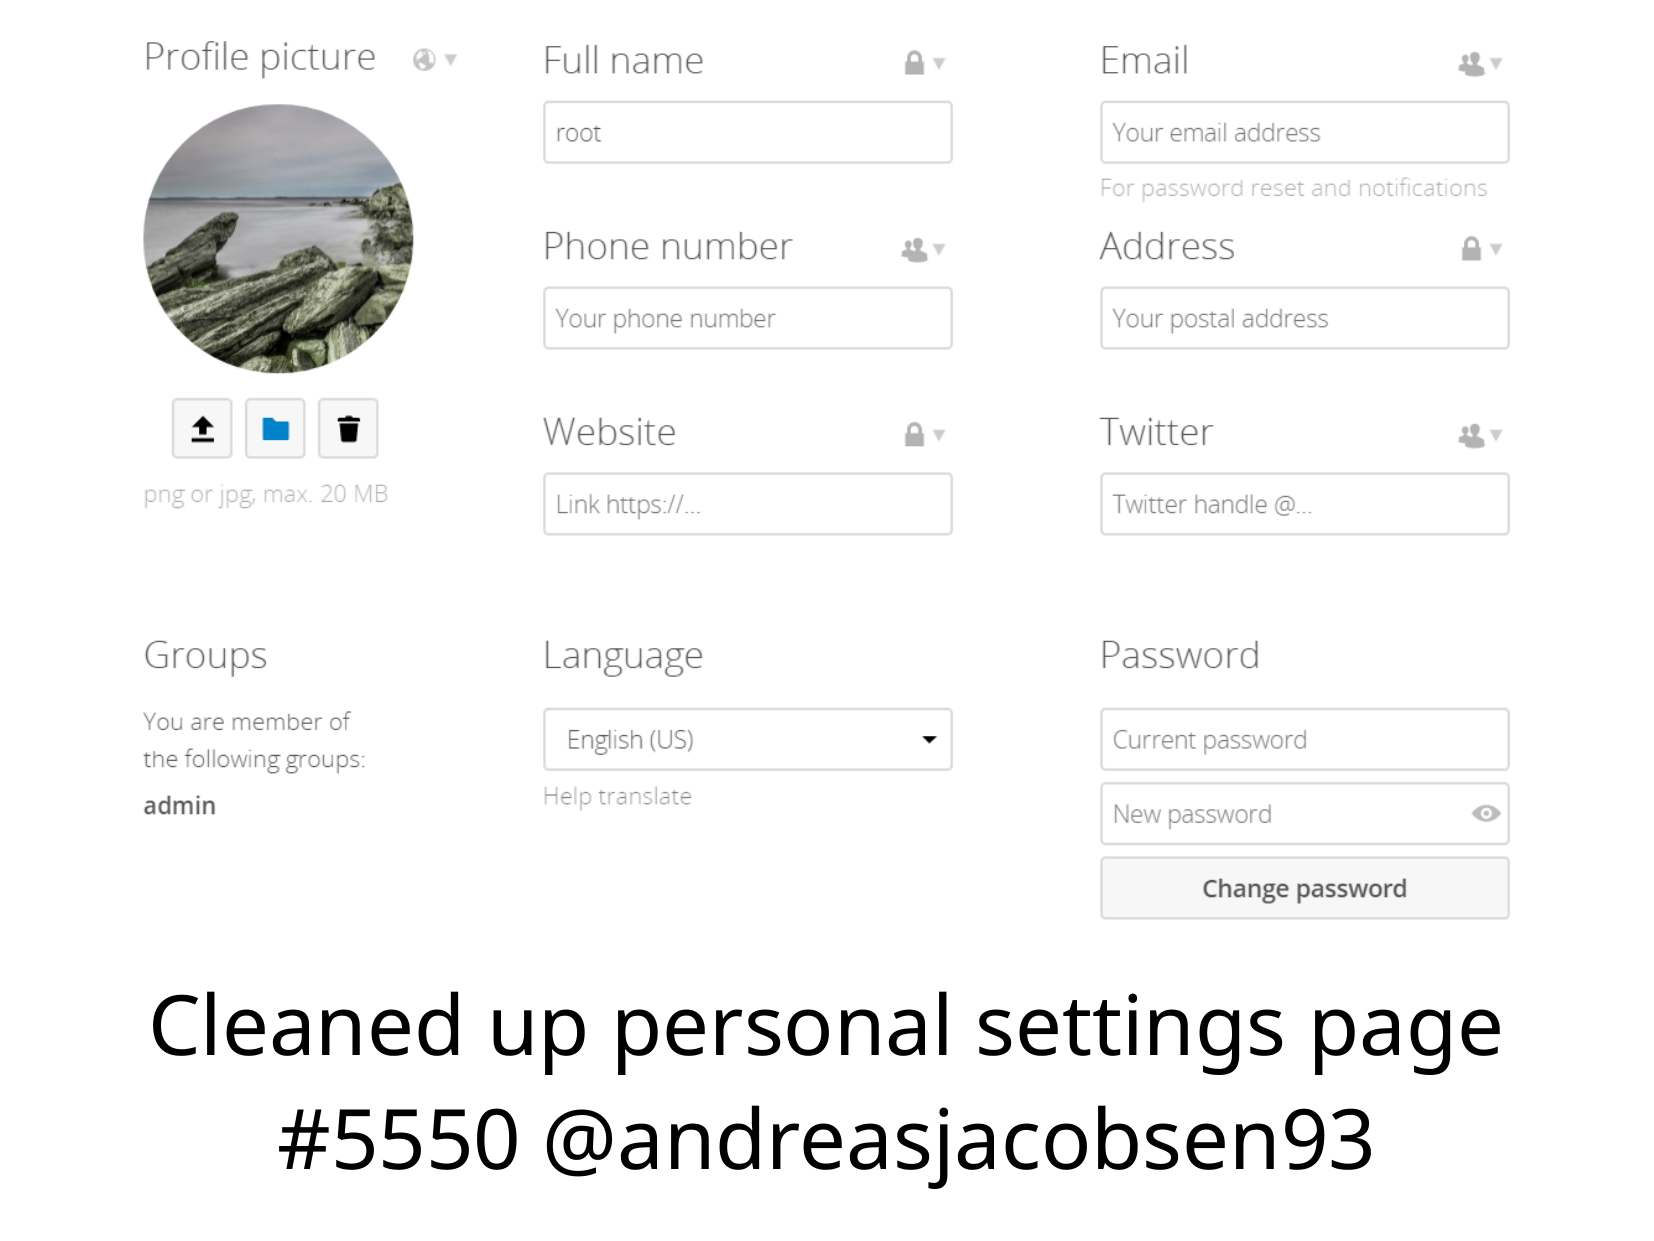

# Cleaned up personal settings page #5550 @andreasjacobsen93